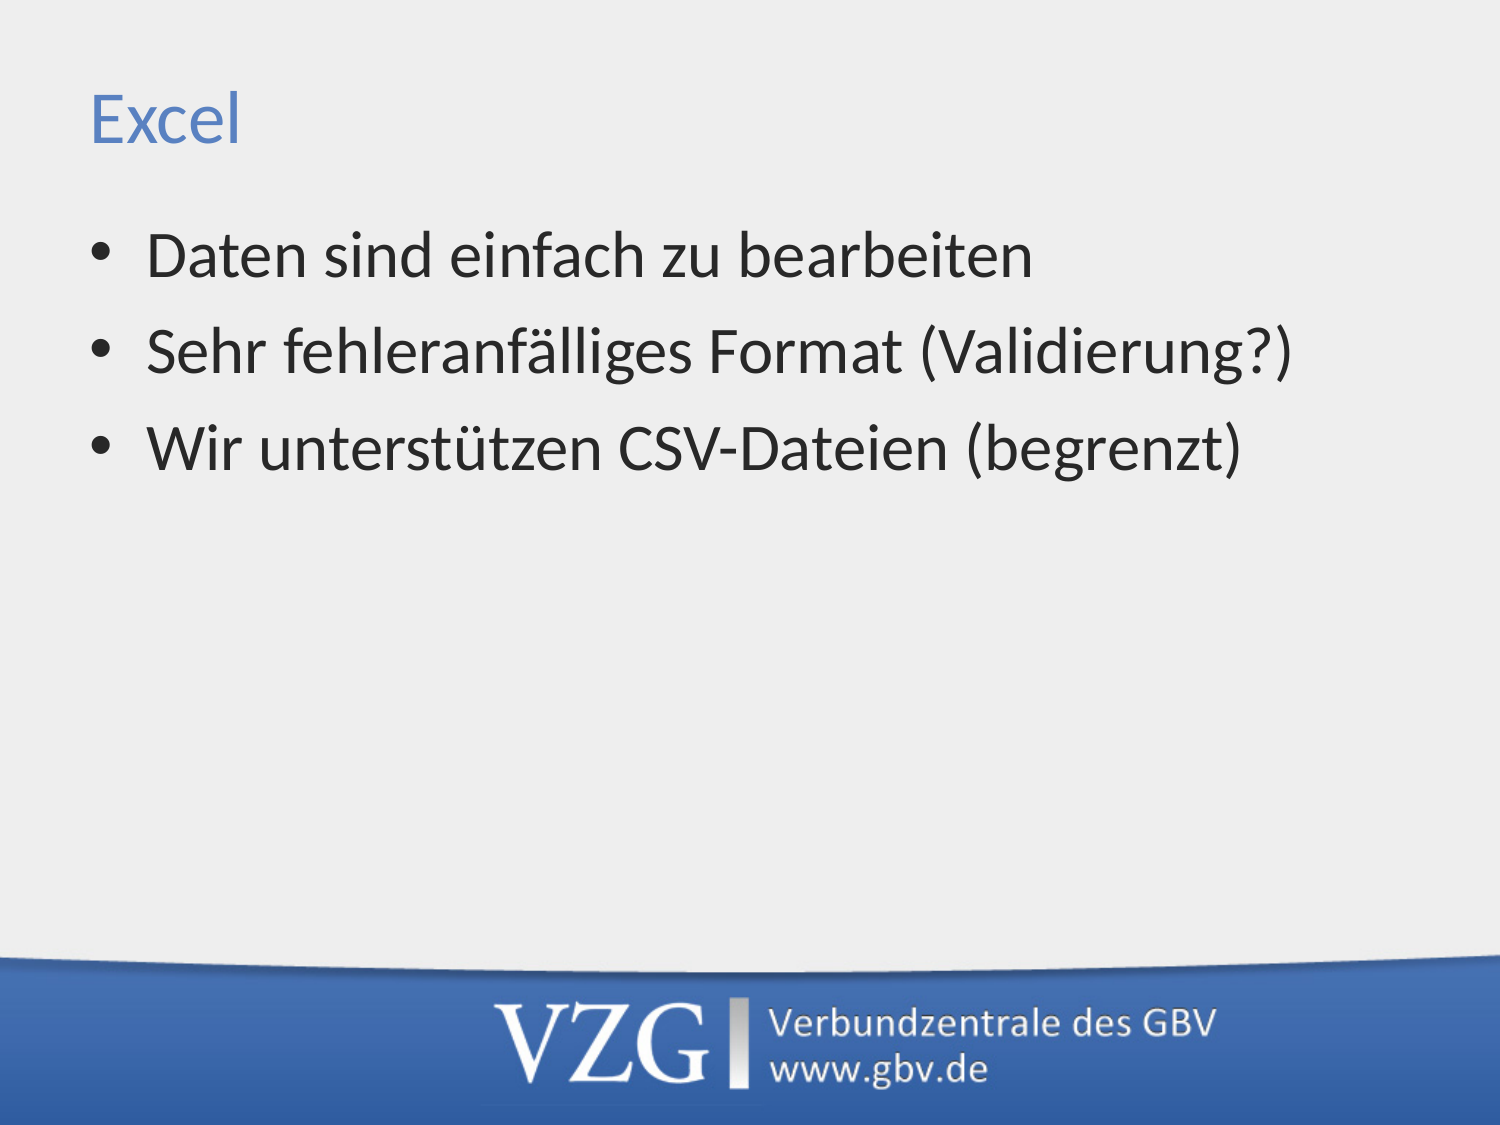

# Excel
Daten sind einfach zu bearbeiten
Sehr fehleranfälliges Format (Validierung?)
Wir unterstützen CSV-Dateien (begrenzt)